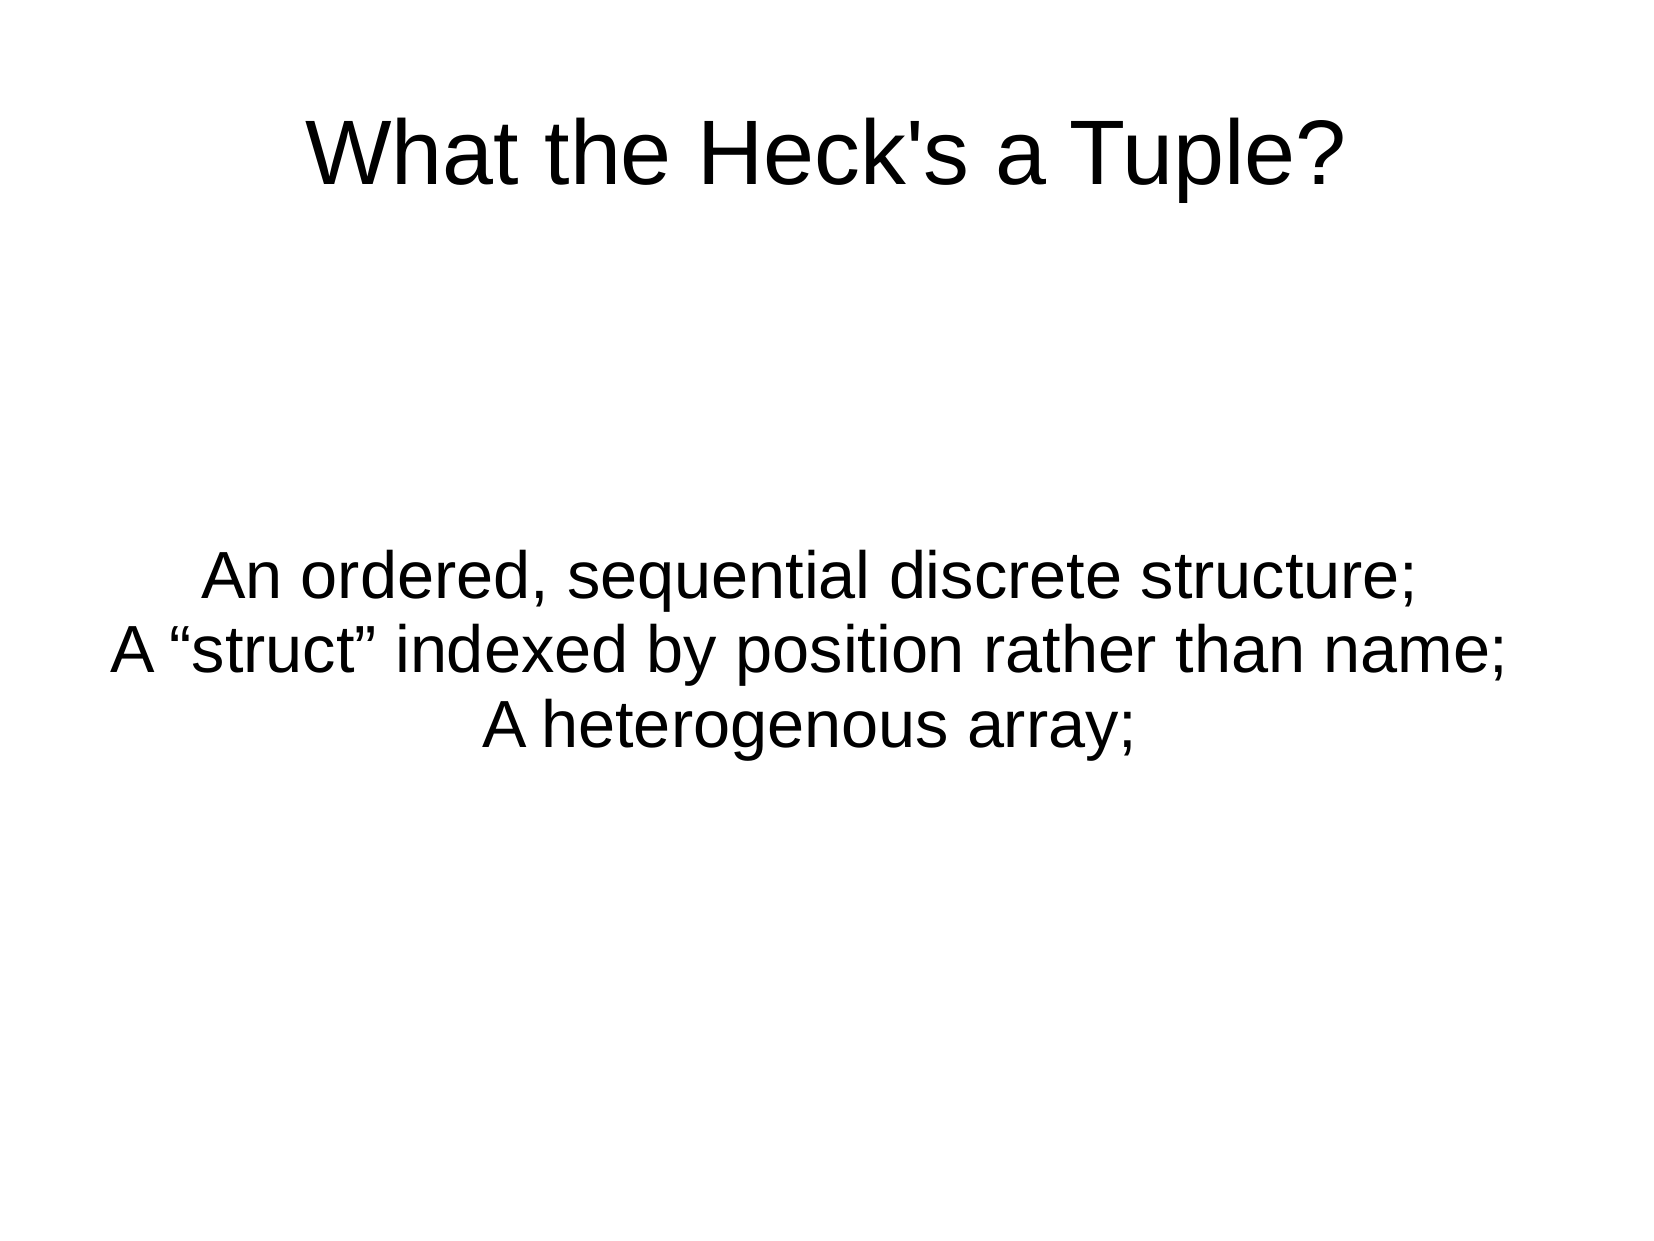

# What the Heck's a Tuple?
An ordered, sequential discrete structure;
A “struct” indexed by position rather than name;
A heterogenous array;